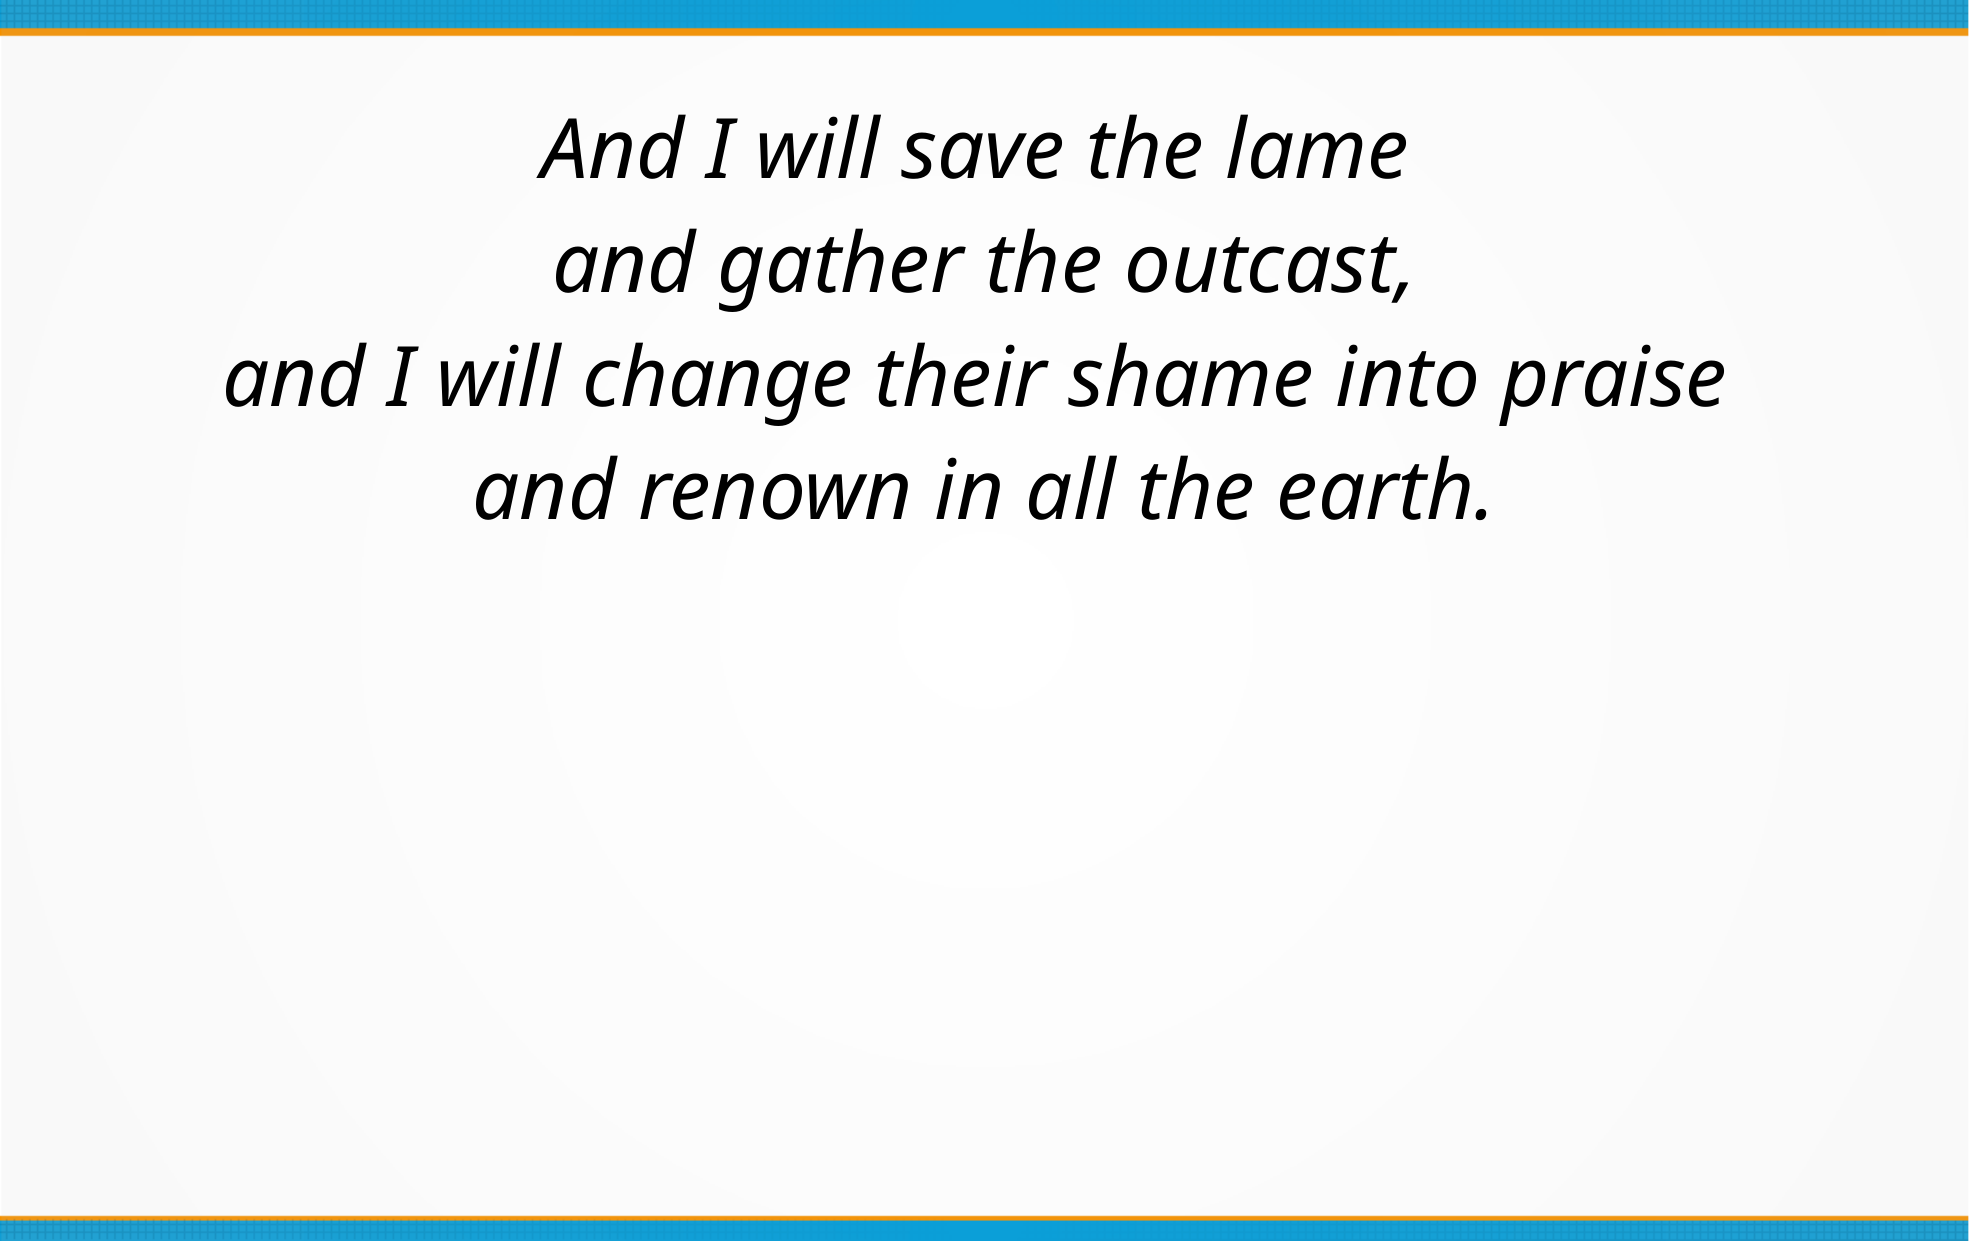

# And I will save the lame
and gather the outcast,
and I will change their shame into praise
and renown in all the earth.